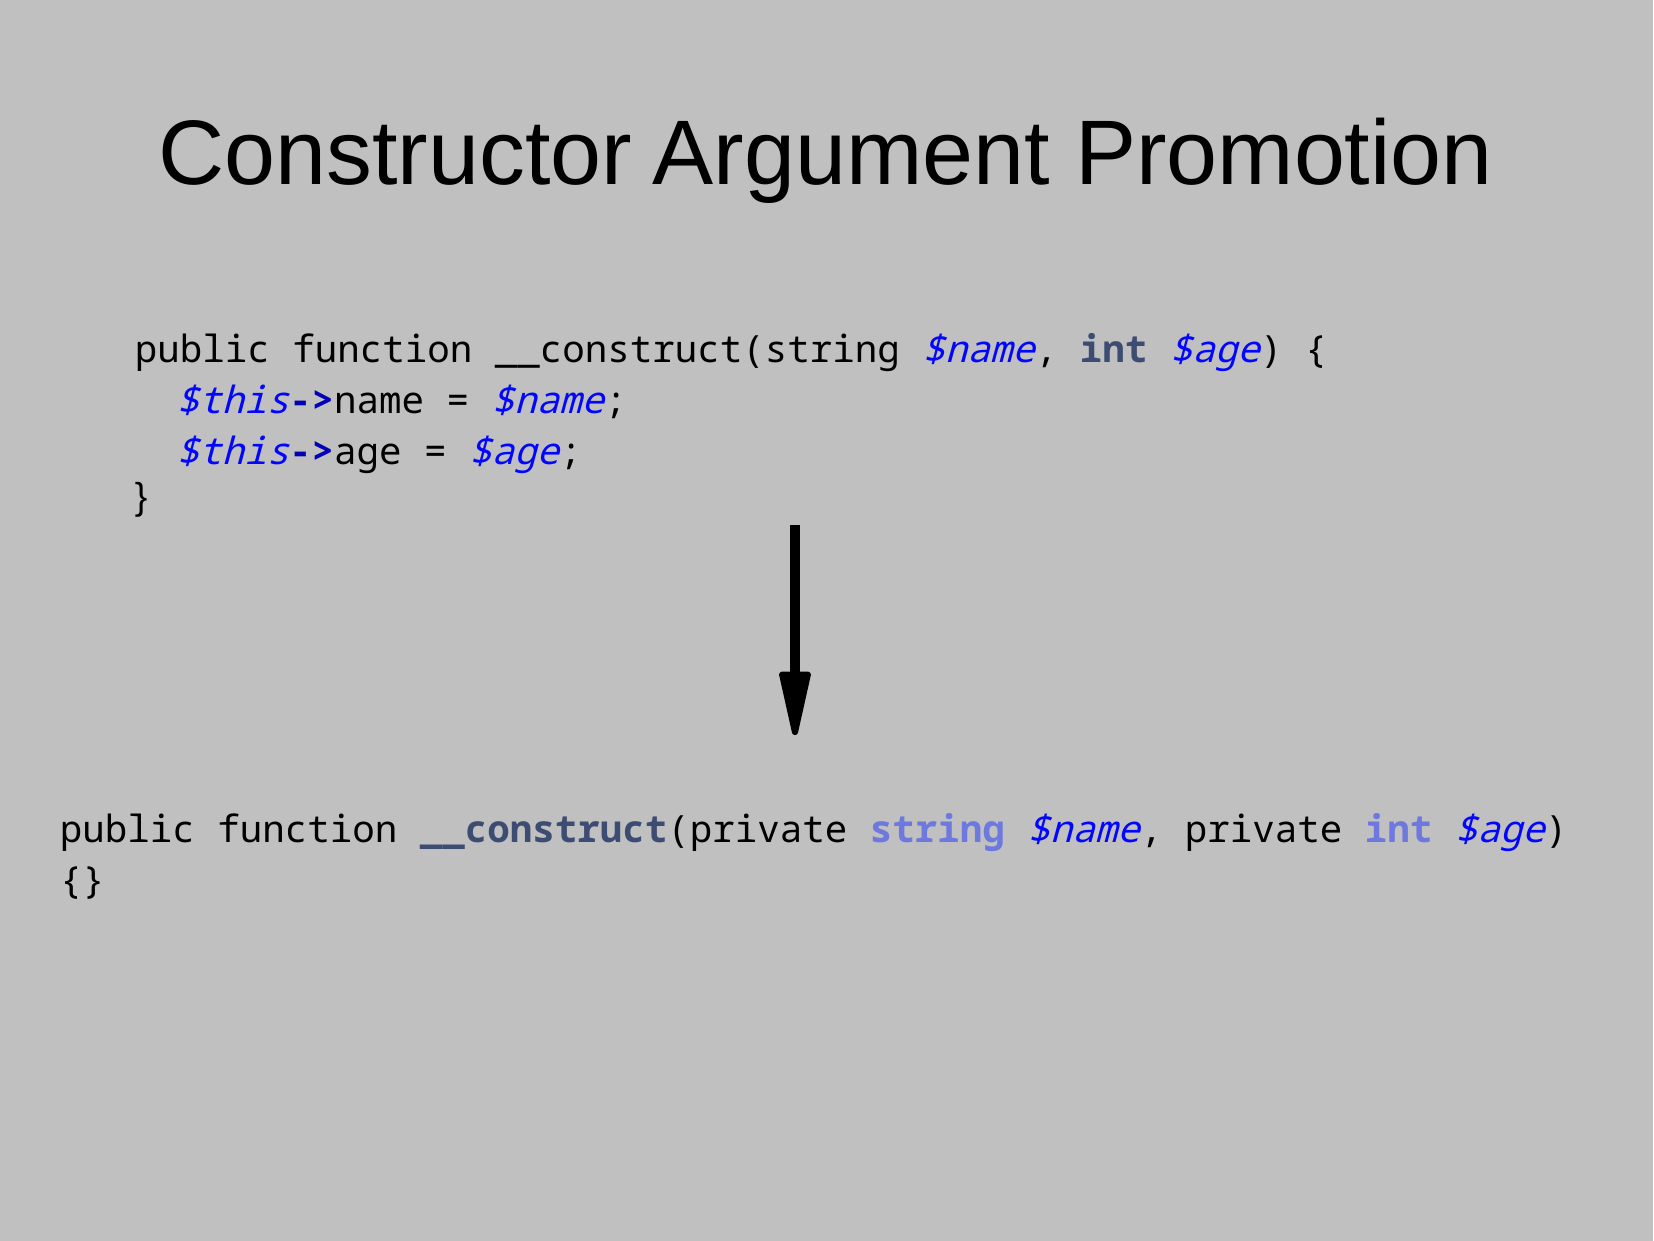

# Constructor Argument Promotion
public function __construct(string $name, int $age) {
 $this->name = $name;
 $this->age = $age;
}
public function __construct(private string $name, private int $age) {}